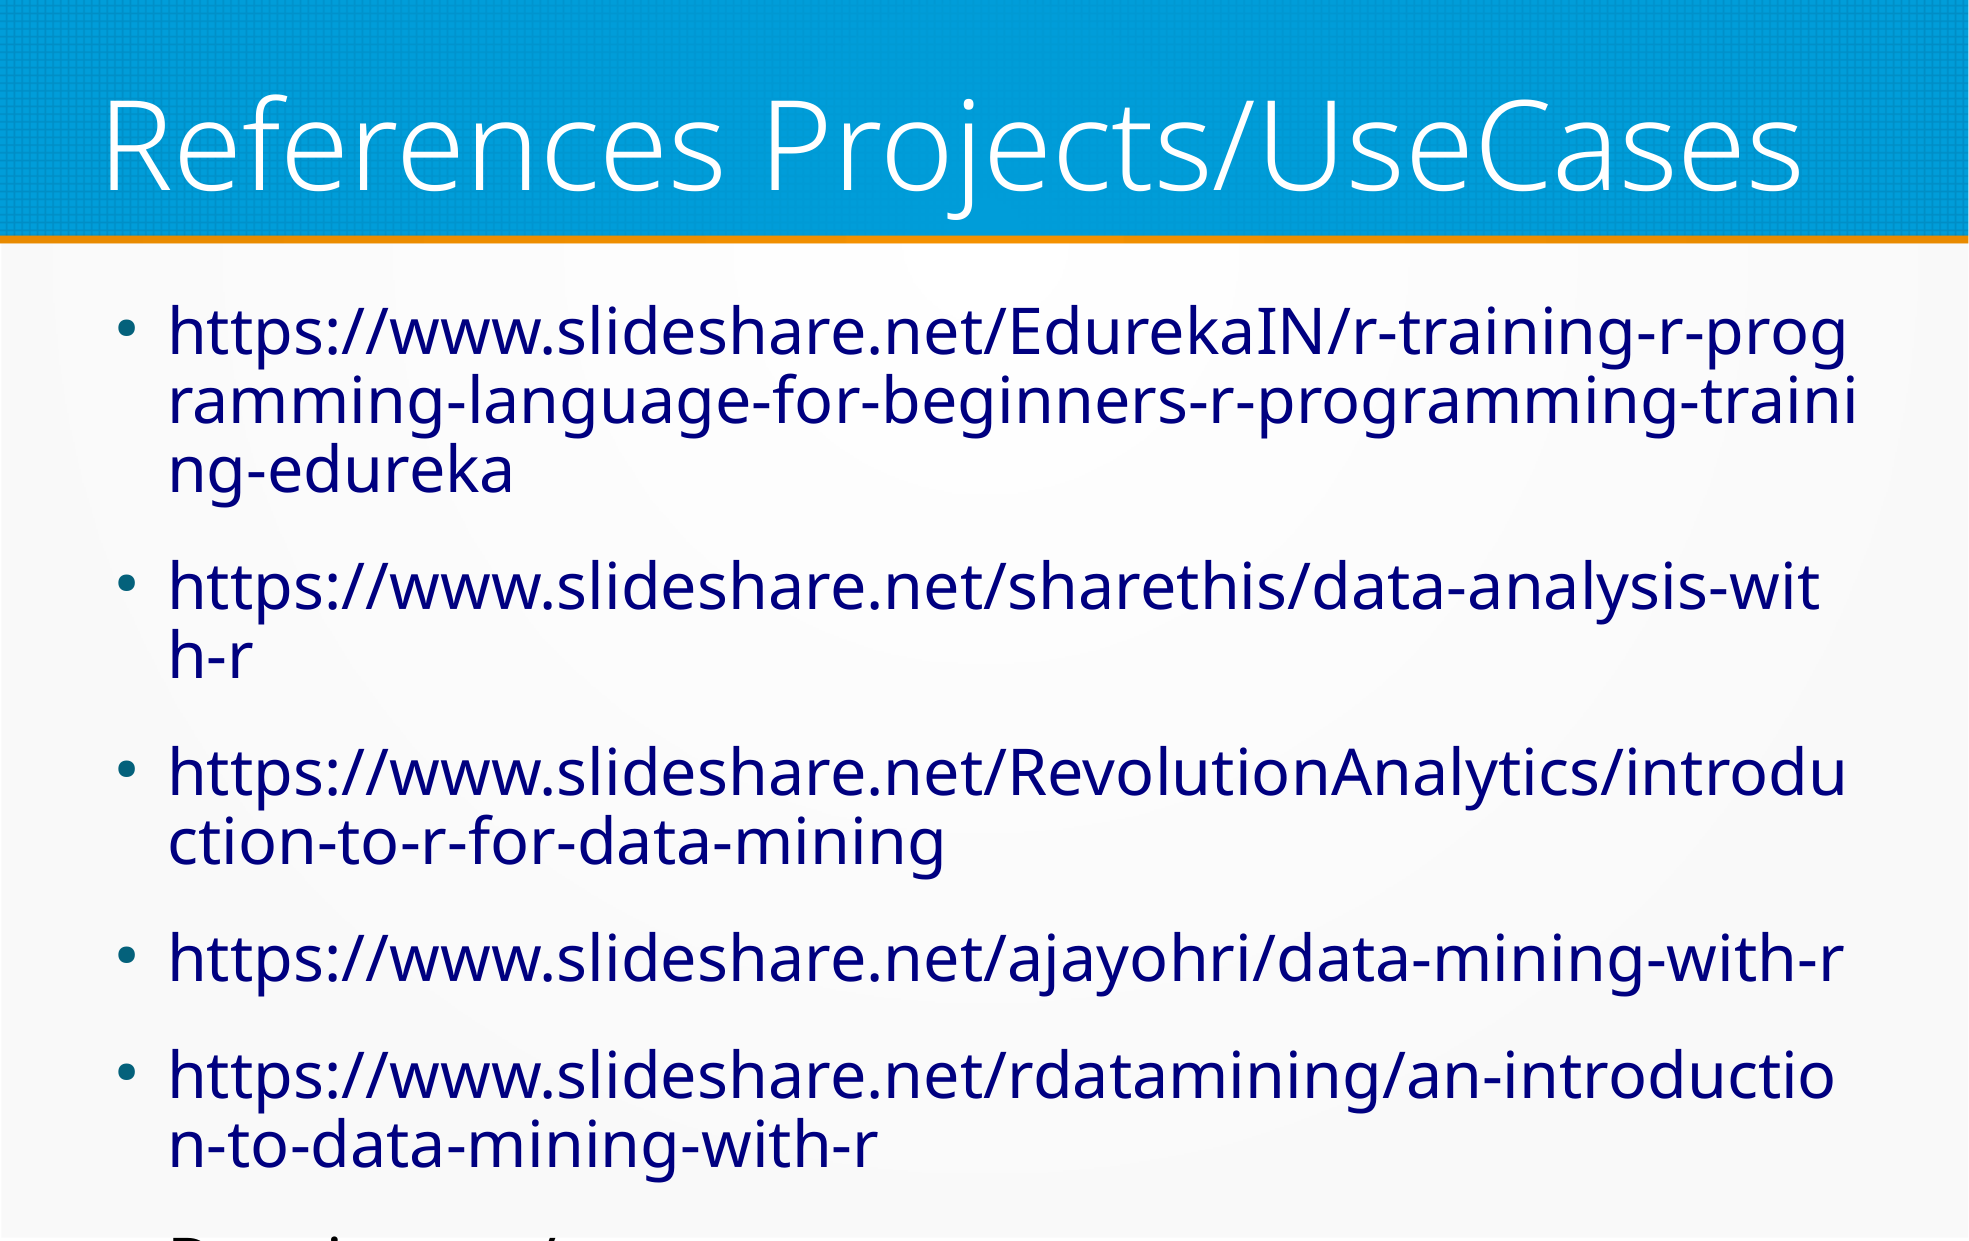

# References Projects/UseCases
https://www.slideshare.net/EdurekaIN/r-training-r-programming-language-for-beginners-r-programming-training-edureka
https://www.slideshare.net/sharethis/data-analysis-with-r
https://www.slideshare.net/RevolutionAnalytics/introduction-to-r-for-data-mining
https://www.slideshare.net/ajayohri/data-mining-with-r
https://www.slideshare.net/rdatamining/an-introduction-to-data-mining-with-r
Data import/export: https://www.slideshare.net/rdatamining/introduction-to-data-mining-with-r-and-data-importexport-in-r